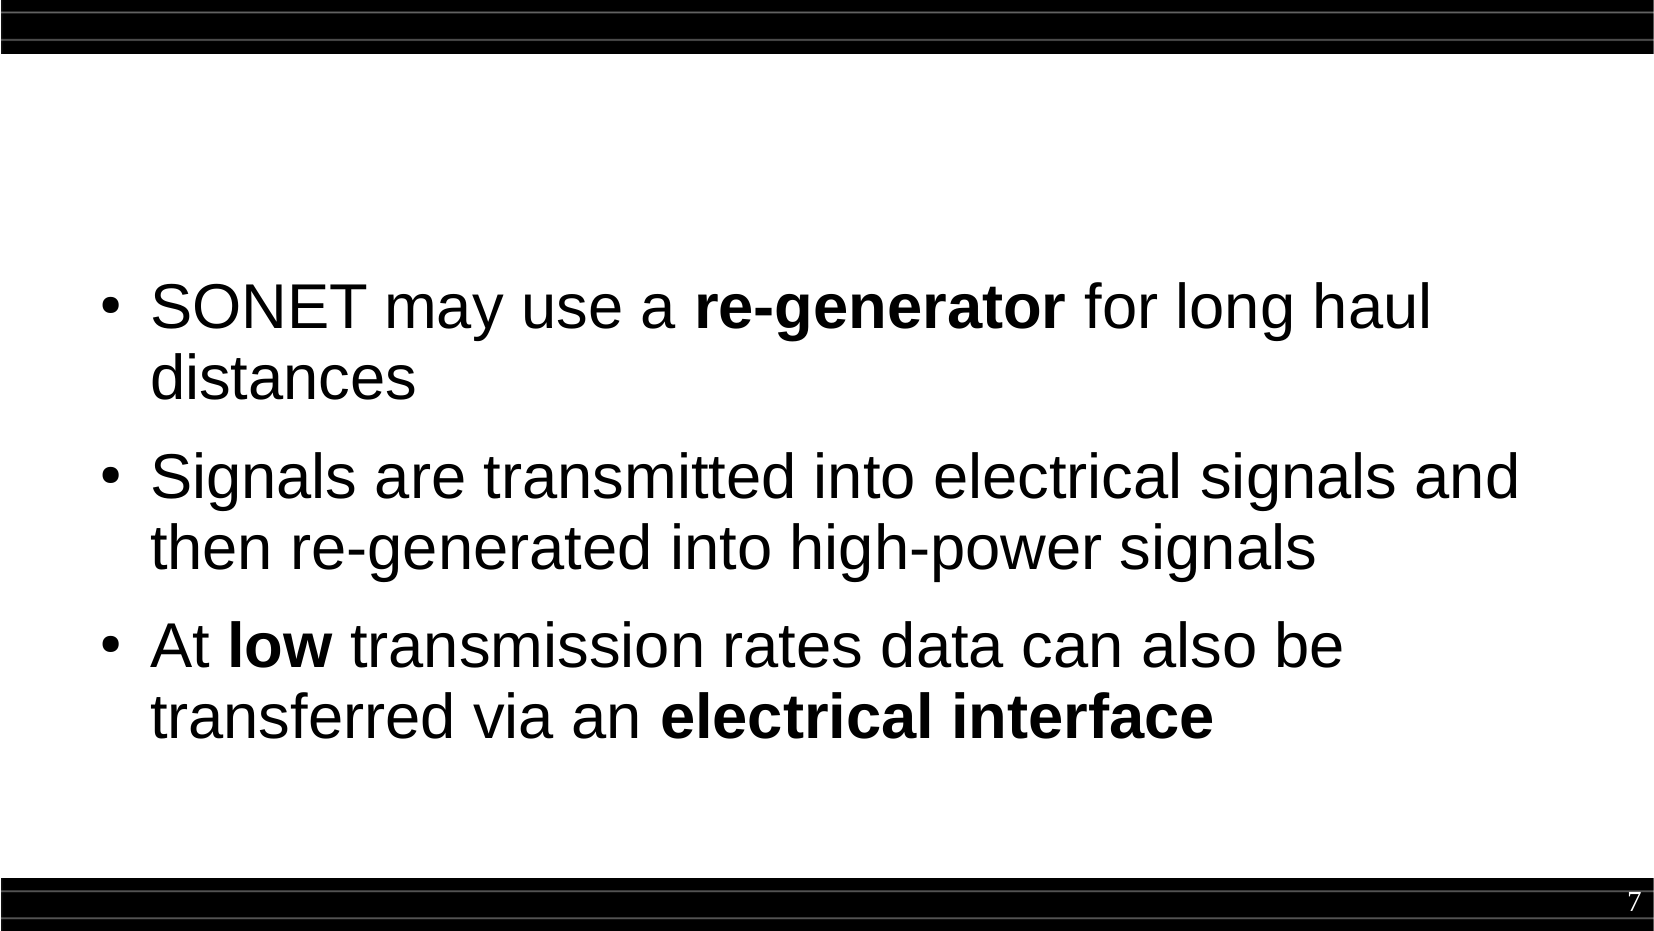

#
SONET may use a re-generator for long haul distances
Signals are transmitted into electrical signals and then re-generated into high-power signals
At low transmission rates data can also be transferred via an electrical interface